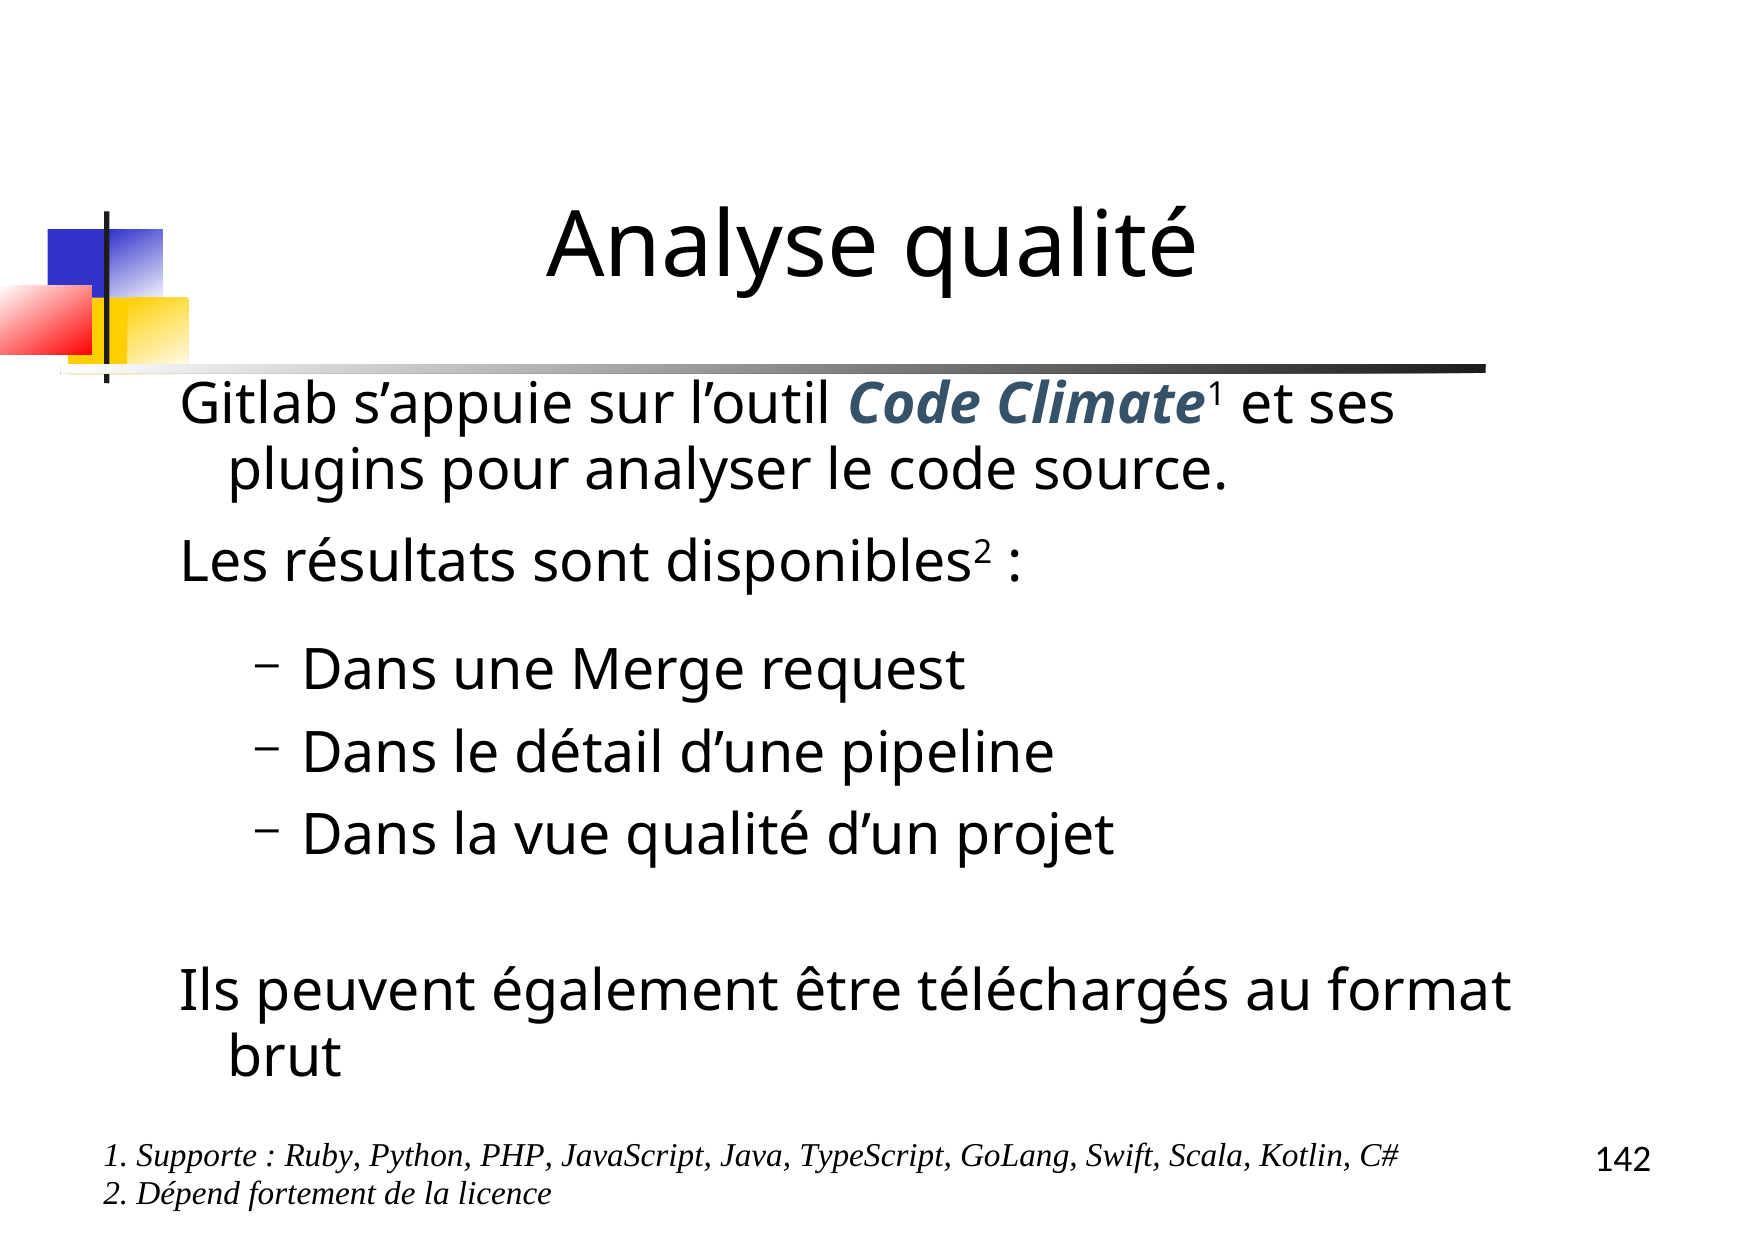

# Analyse qualité
Gitlab s’appuie sur l’outil Code Climate1 et ses plugins pour analyser le code source.
Les résultats sont disponibles2 :
Dans une Merge request
Dans le détail d’une pipeline
Dans la vue qualité d’un projet
Ils peuvent également être téléchargés au format brut
1. Supporte : Ruby, Python, PHP, JavaScript, Java, TypeScript, GoLang, Swift, Scala, Kotlin, C#
2. Dépend fortement de la licence